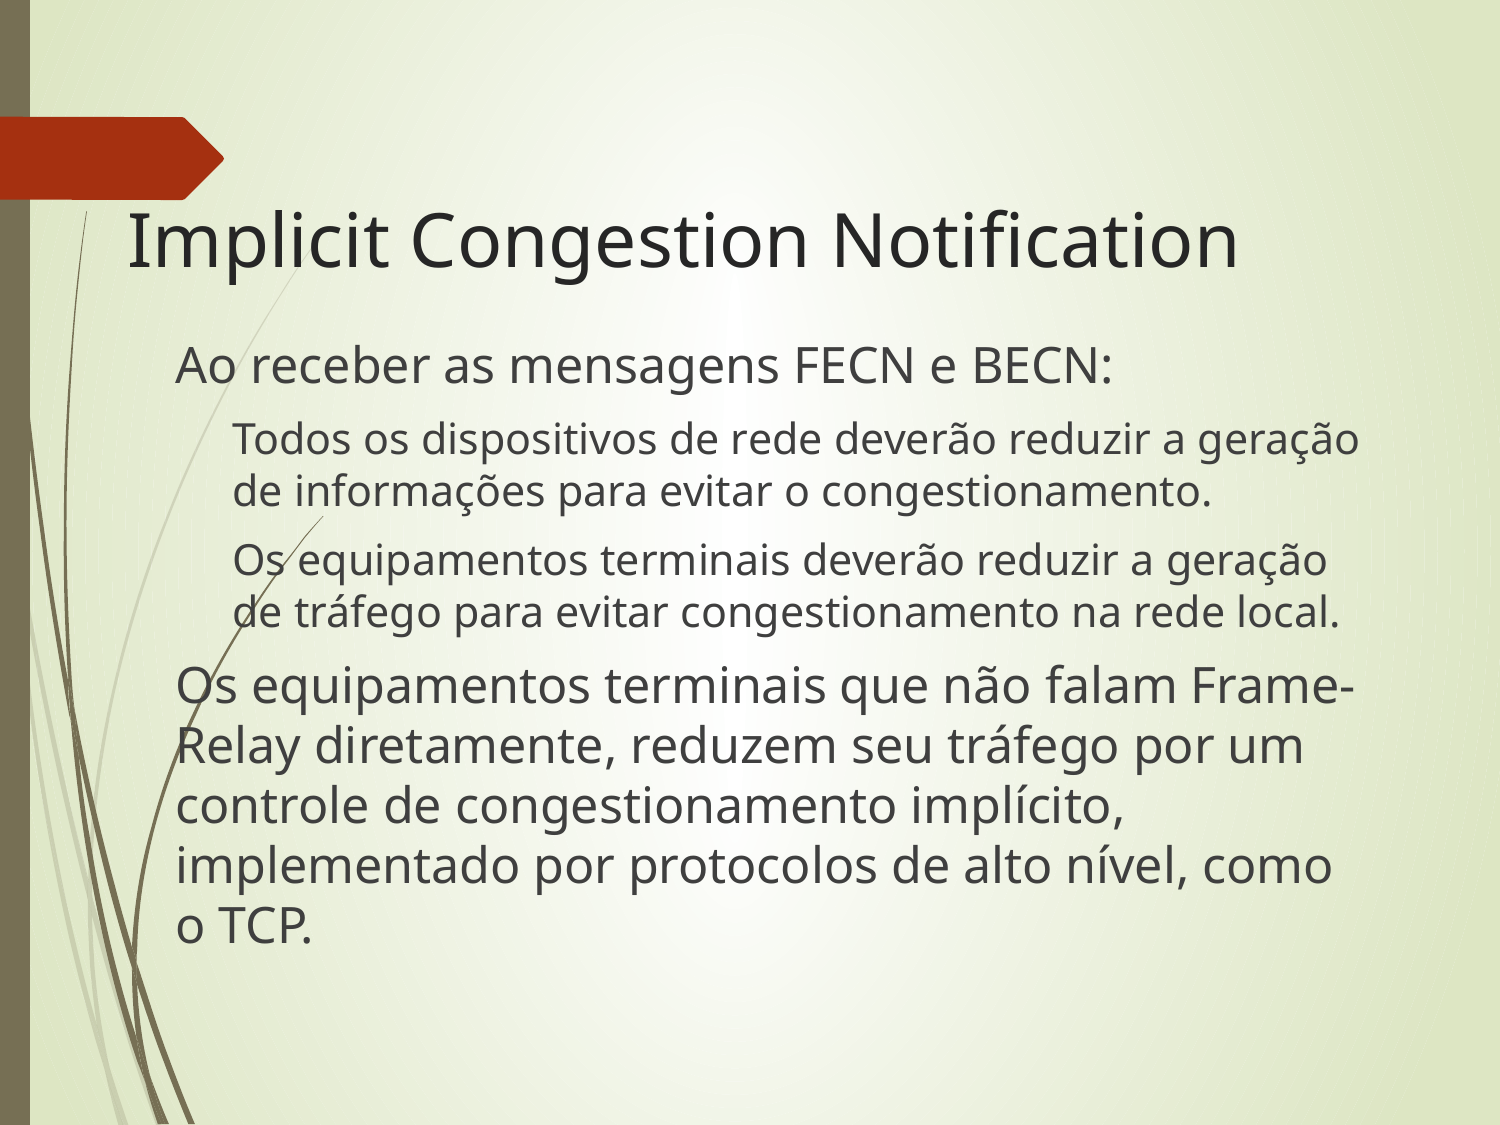

# Implicit Congestion Notification
Ao receber as mensagens FECN e BECN:
Todos os dispositivos de rede deverão reduzir a geração de informações para evitar o congestionamento.
Os equipamentos terminais deverão reduzir a geração de tráfego para evitar congestionamento na rede local.
Os equipamentos terminais que não falam Frame-Relay diretamente, reduzem seu tráfego por um controle de congestionamento implícito, implementado por protocolos de alto nível, como o TCP.